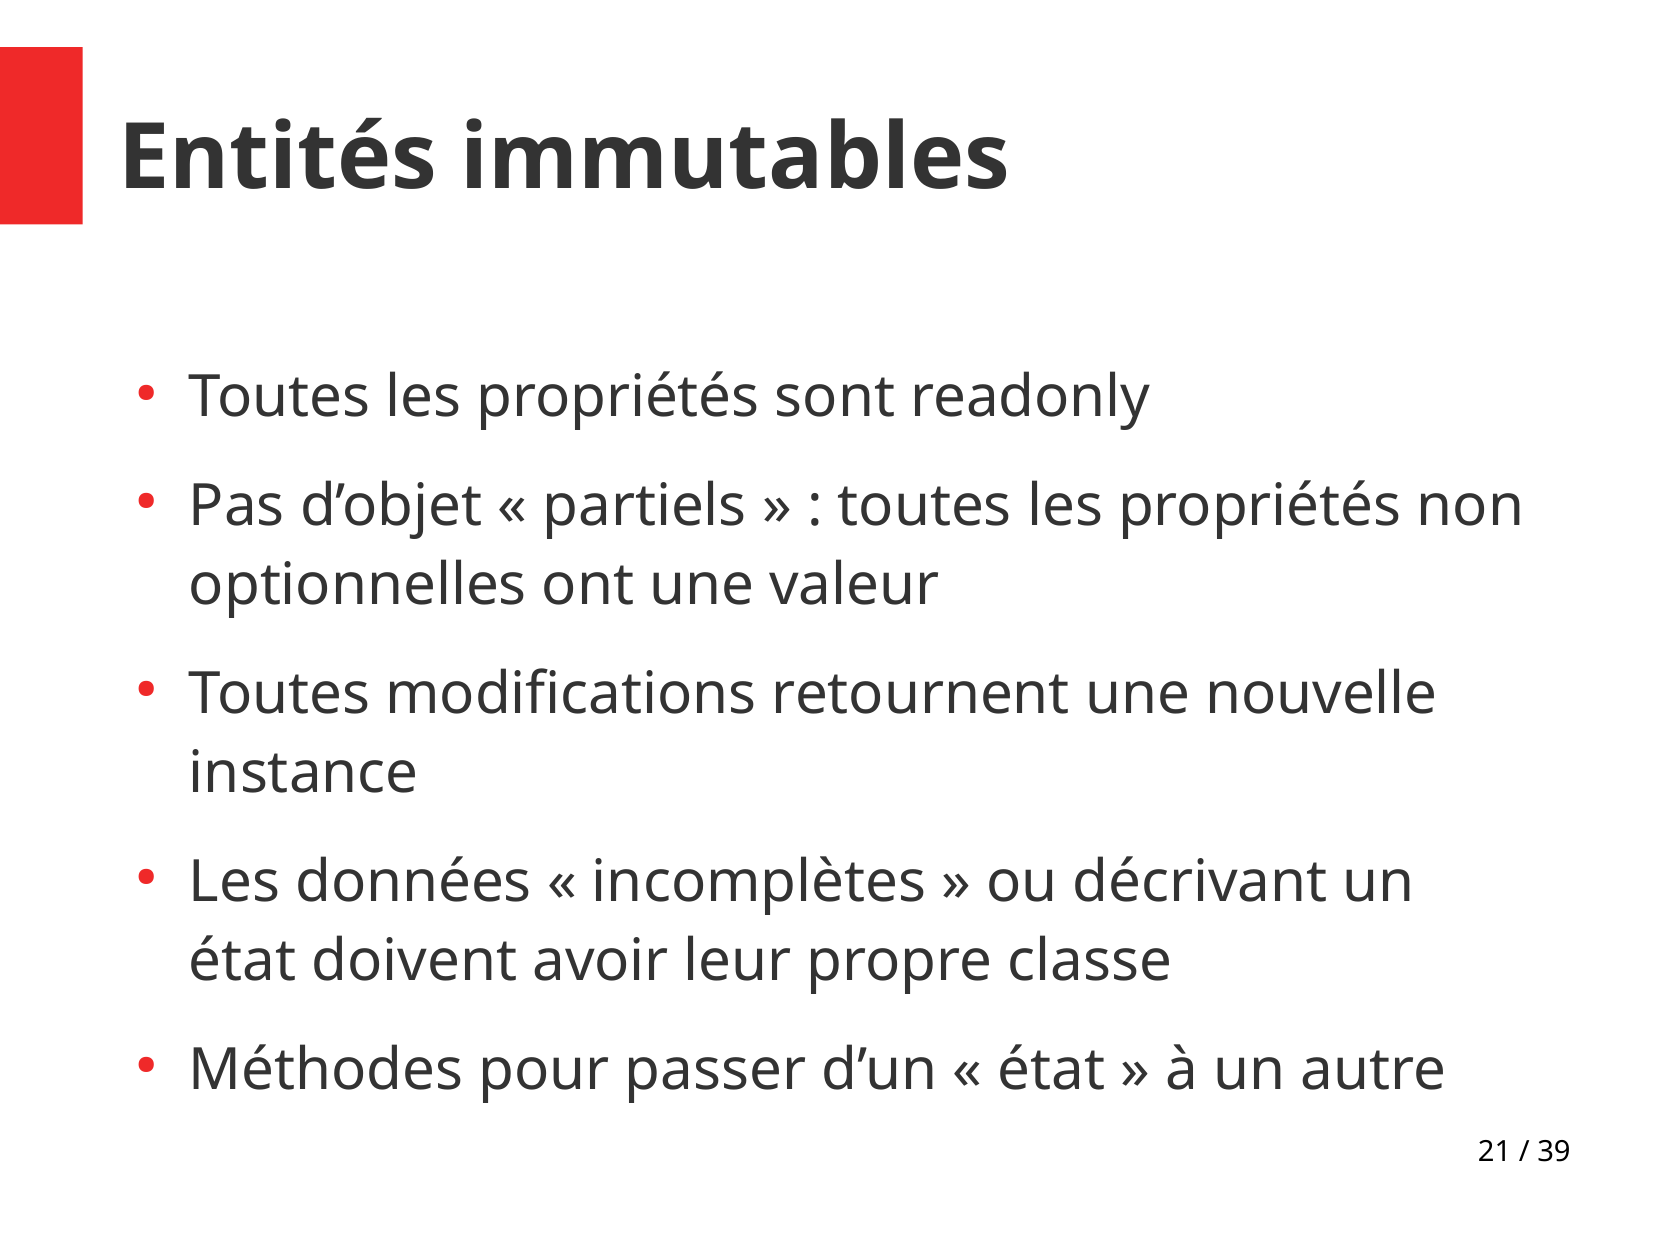

# Entités immutables
Toutes les propriétés sont readonly
Pas d’objet « partiels » : toutes les propriétés non optionnelles ont une valeur
Toutes modifications retournent une nouvelle instance
Les données « incomplètes » ou décrivant un état doivent avoir leur propre classe
Méthodes pour passer d’un « état » à un autre
21